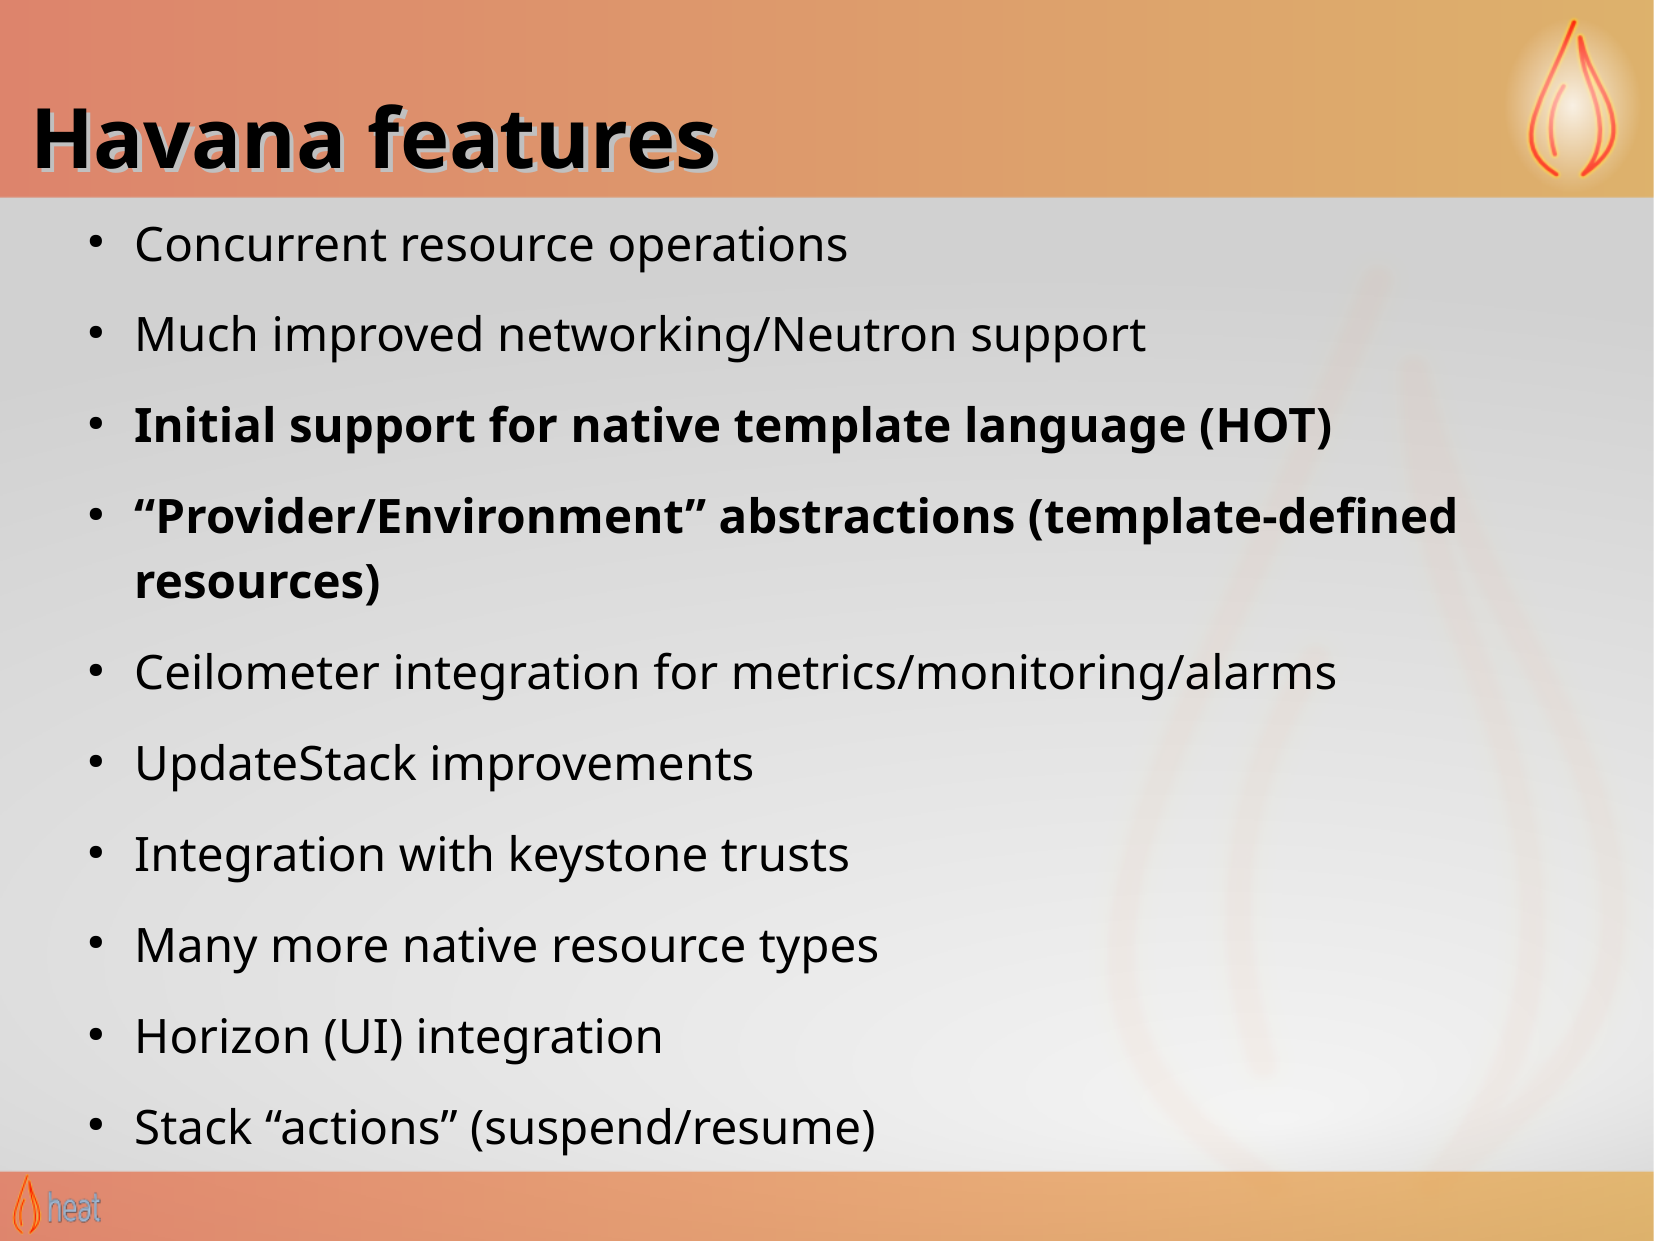

# Havana features
Concurrent resource operations
Much improved networking/Neutron support
Initial support for native template language (HOT)
“Provider/Environment” abstractions (template-defined resources)
Ceilometer integration for metrics/monitoring/alarms
UpdateStack improvements
Integration with keystone trusts
Many more native resource types
Horizon (UI) integration
Stack “actions” (suspend/resume)